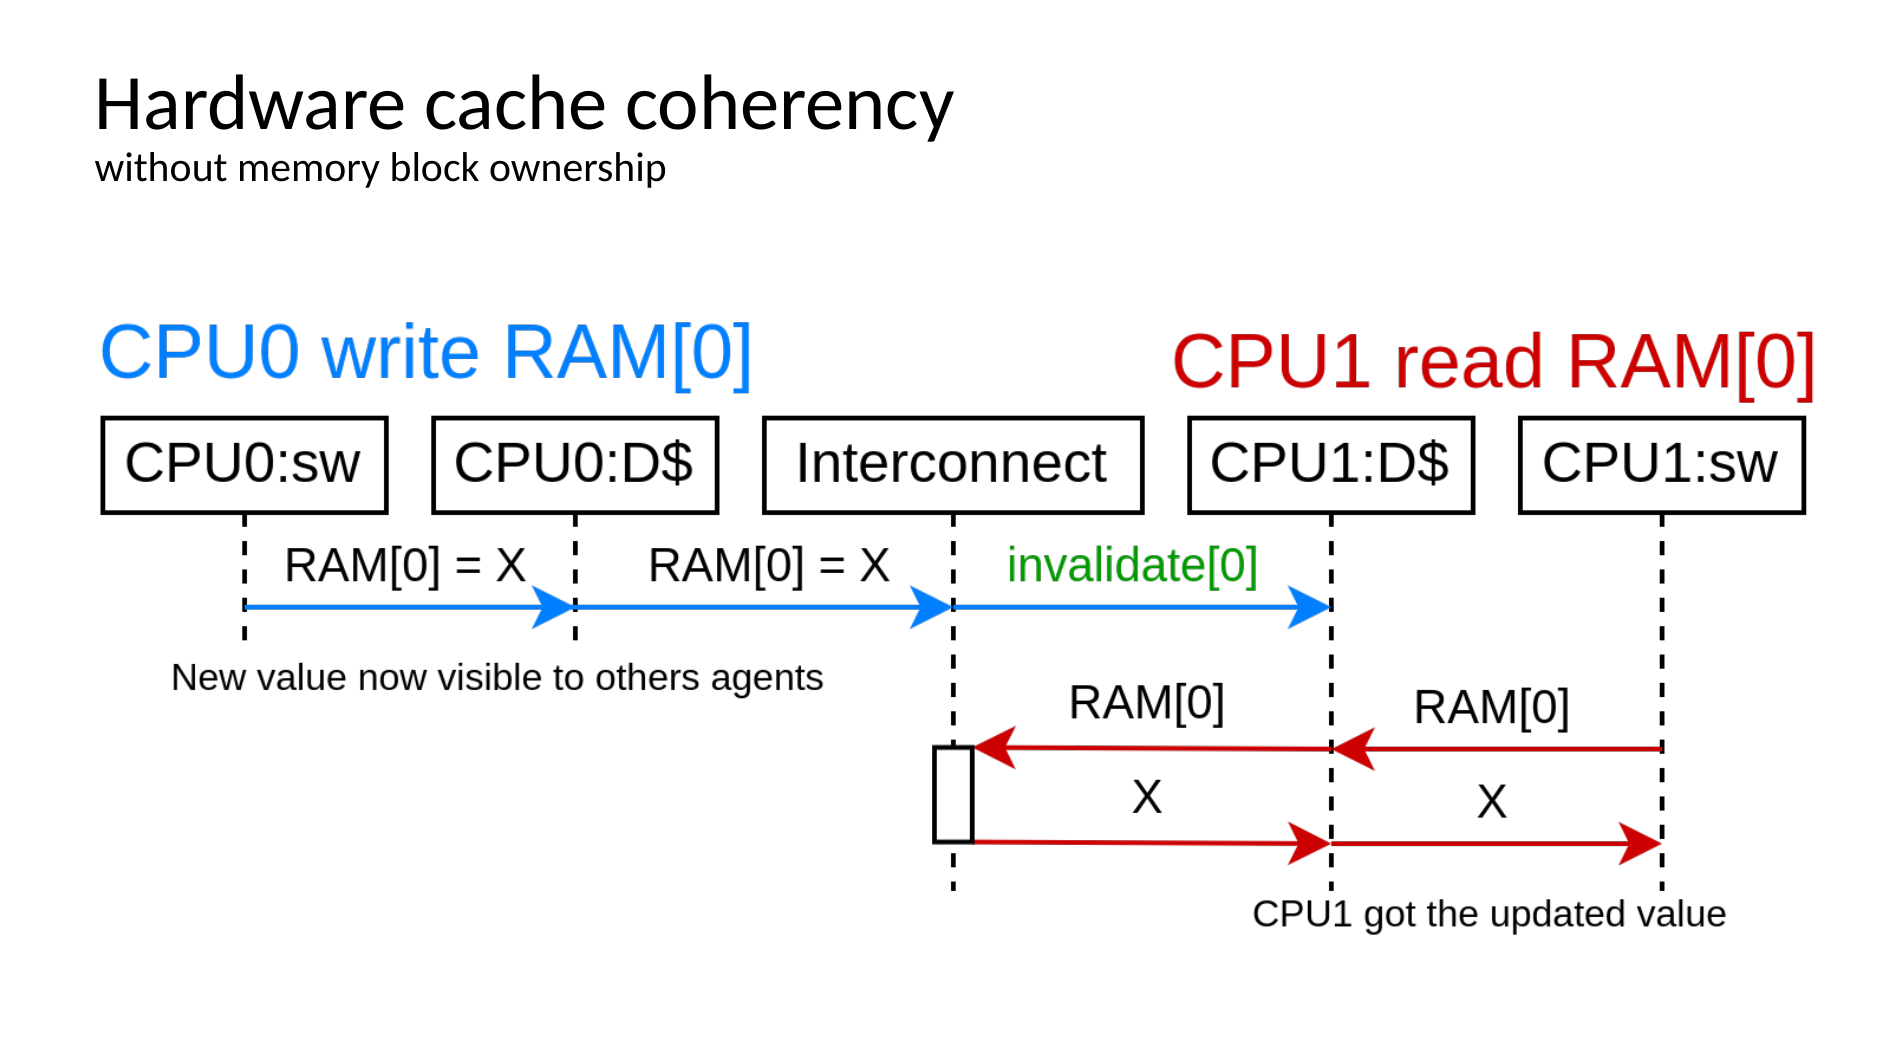

# Hardware cache coherency without memory block ownership